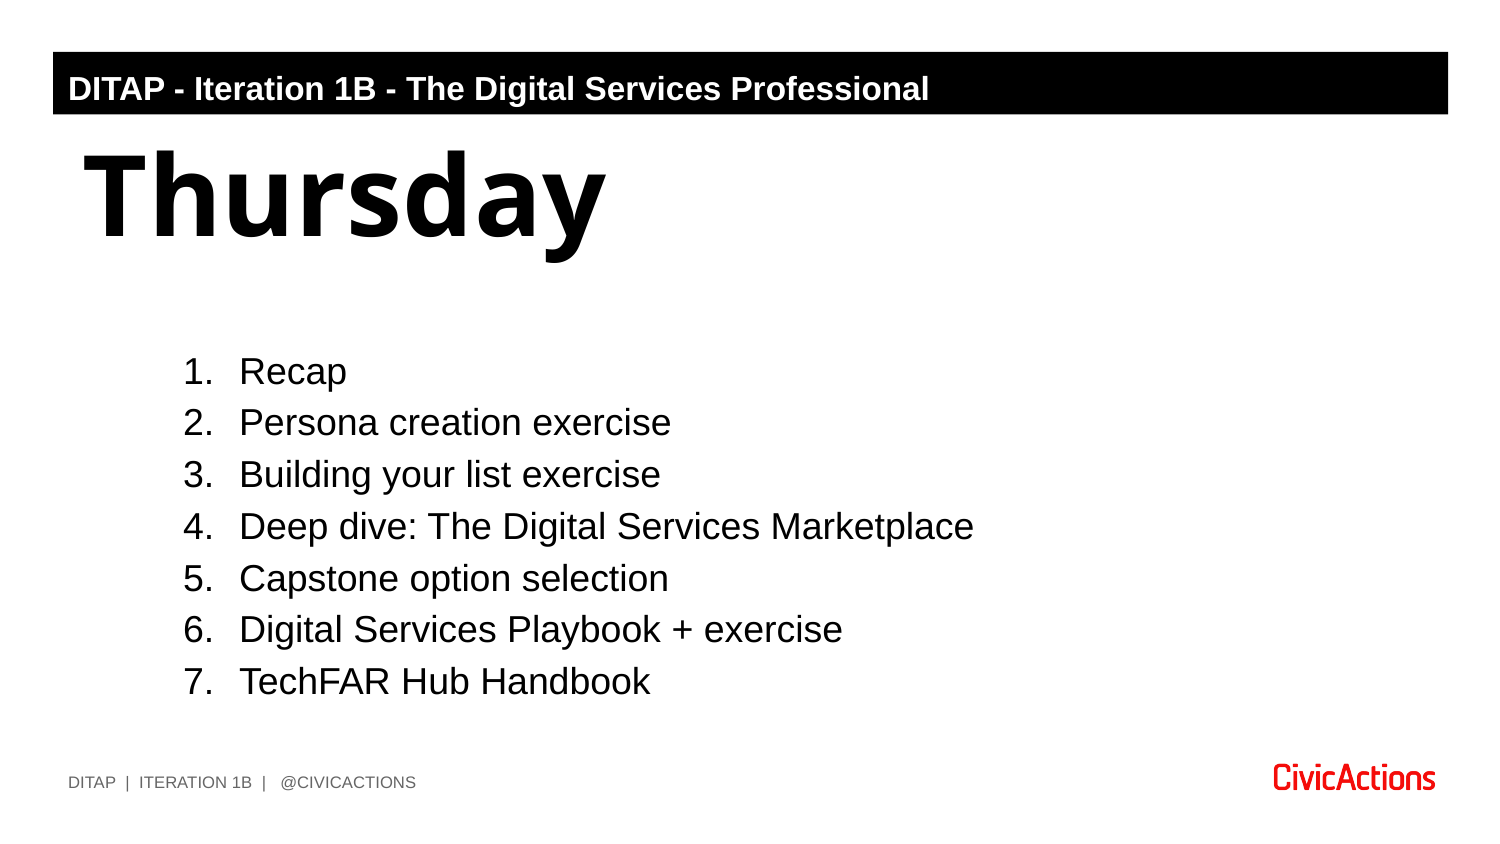

DITAP - Iteration 1B - The Digital Services Professional
Thursday
Recap
Persona creation exercise
Building your list exercise
Deep dive: The Digital Services Marketplace
Capstone option selection
Digital Services Playbook + exercise
TechFAR Hub Handbook